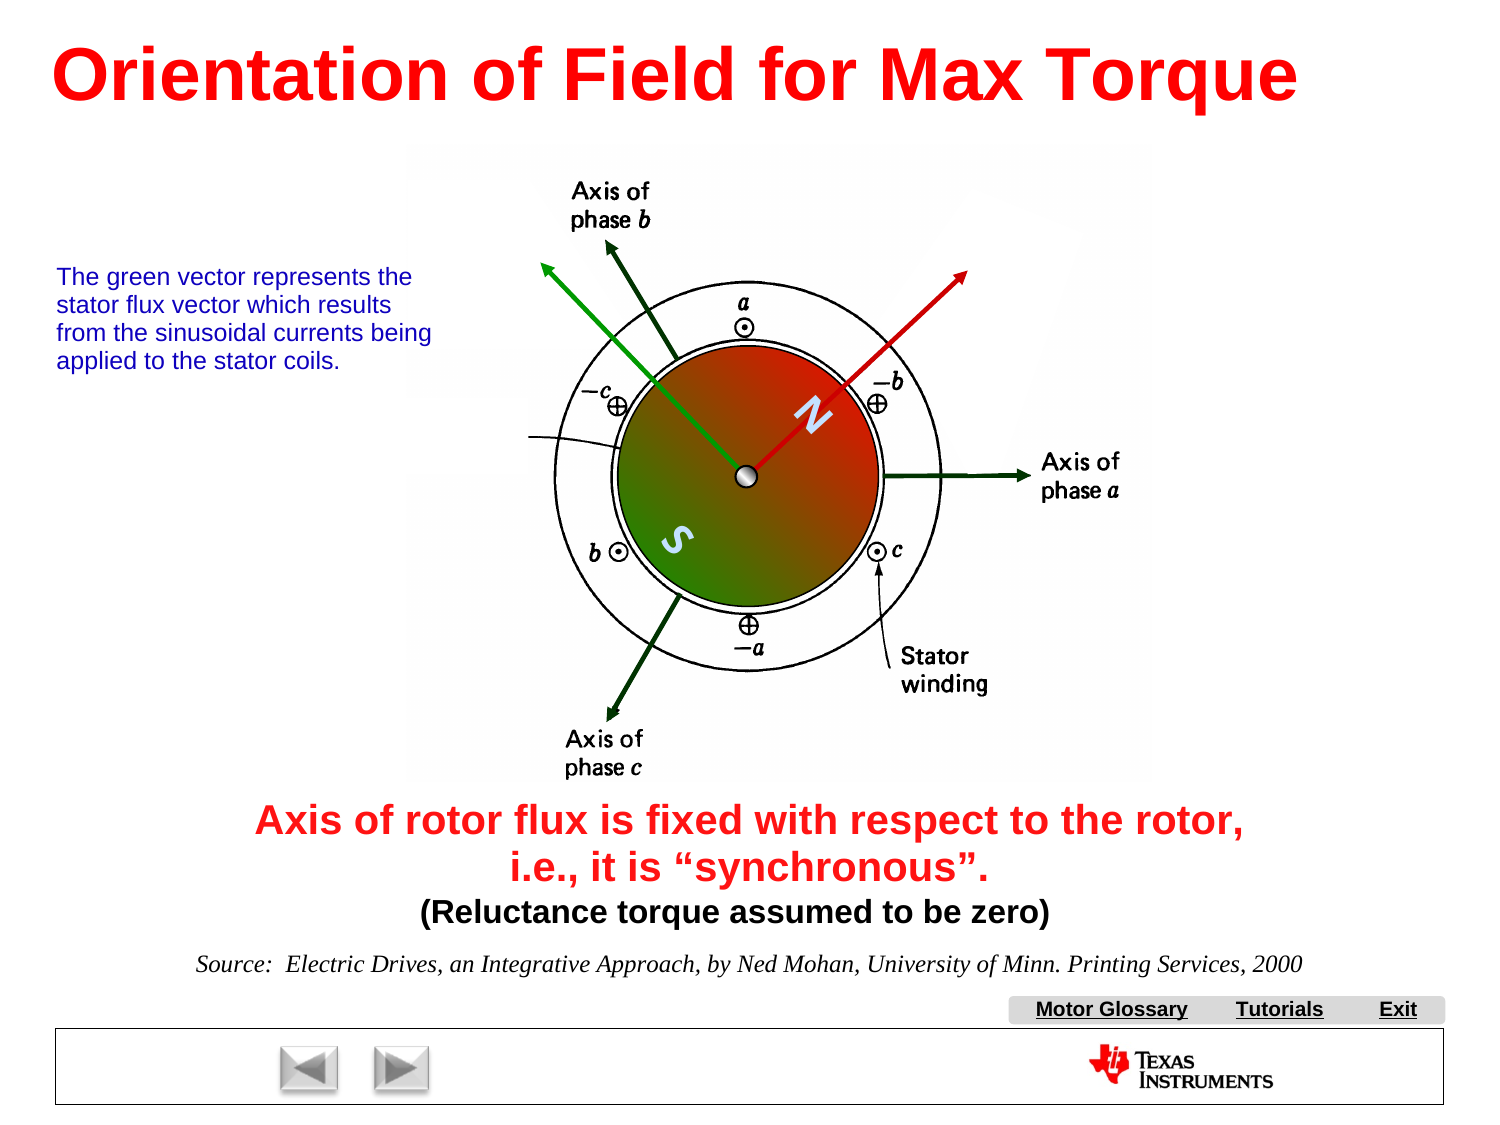

Orientation of Field for Max Torque
N
S
The green vector represents the stator flux vector which results from the sinusoidal currents being applied to the stator coils.
Axis of rotor flux is fixed with respect to the rotor, i.e., it is “synchronous”.
(Reluctance torque assumed to be zero)
Source: Electric Drives, an Integrative Approach, by Ned Mohan, University of Minn. Printing Services, 2000